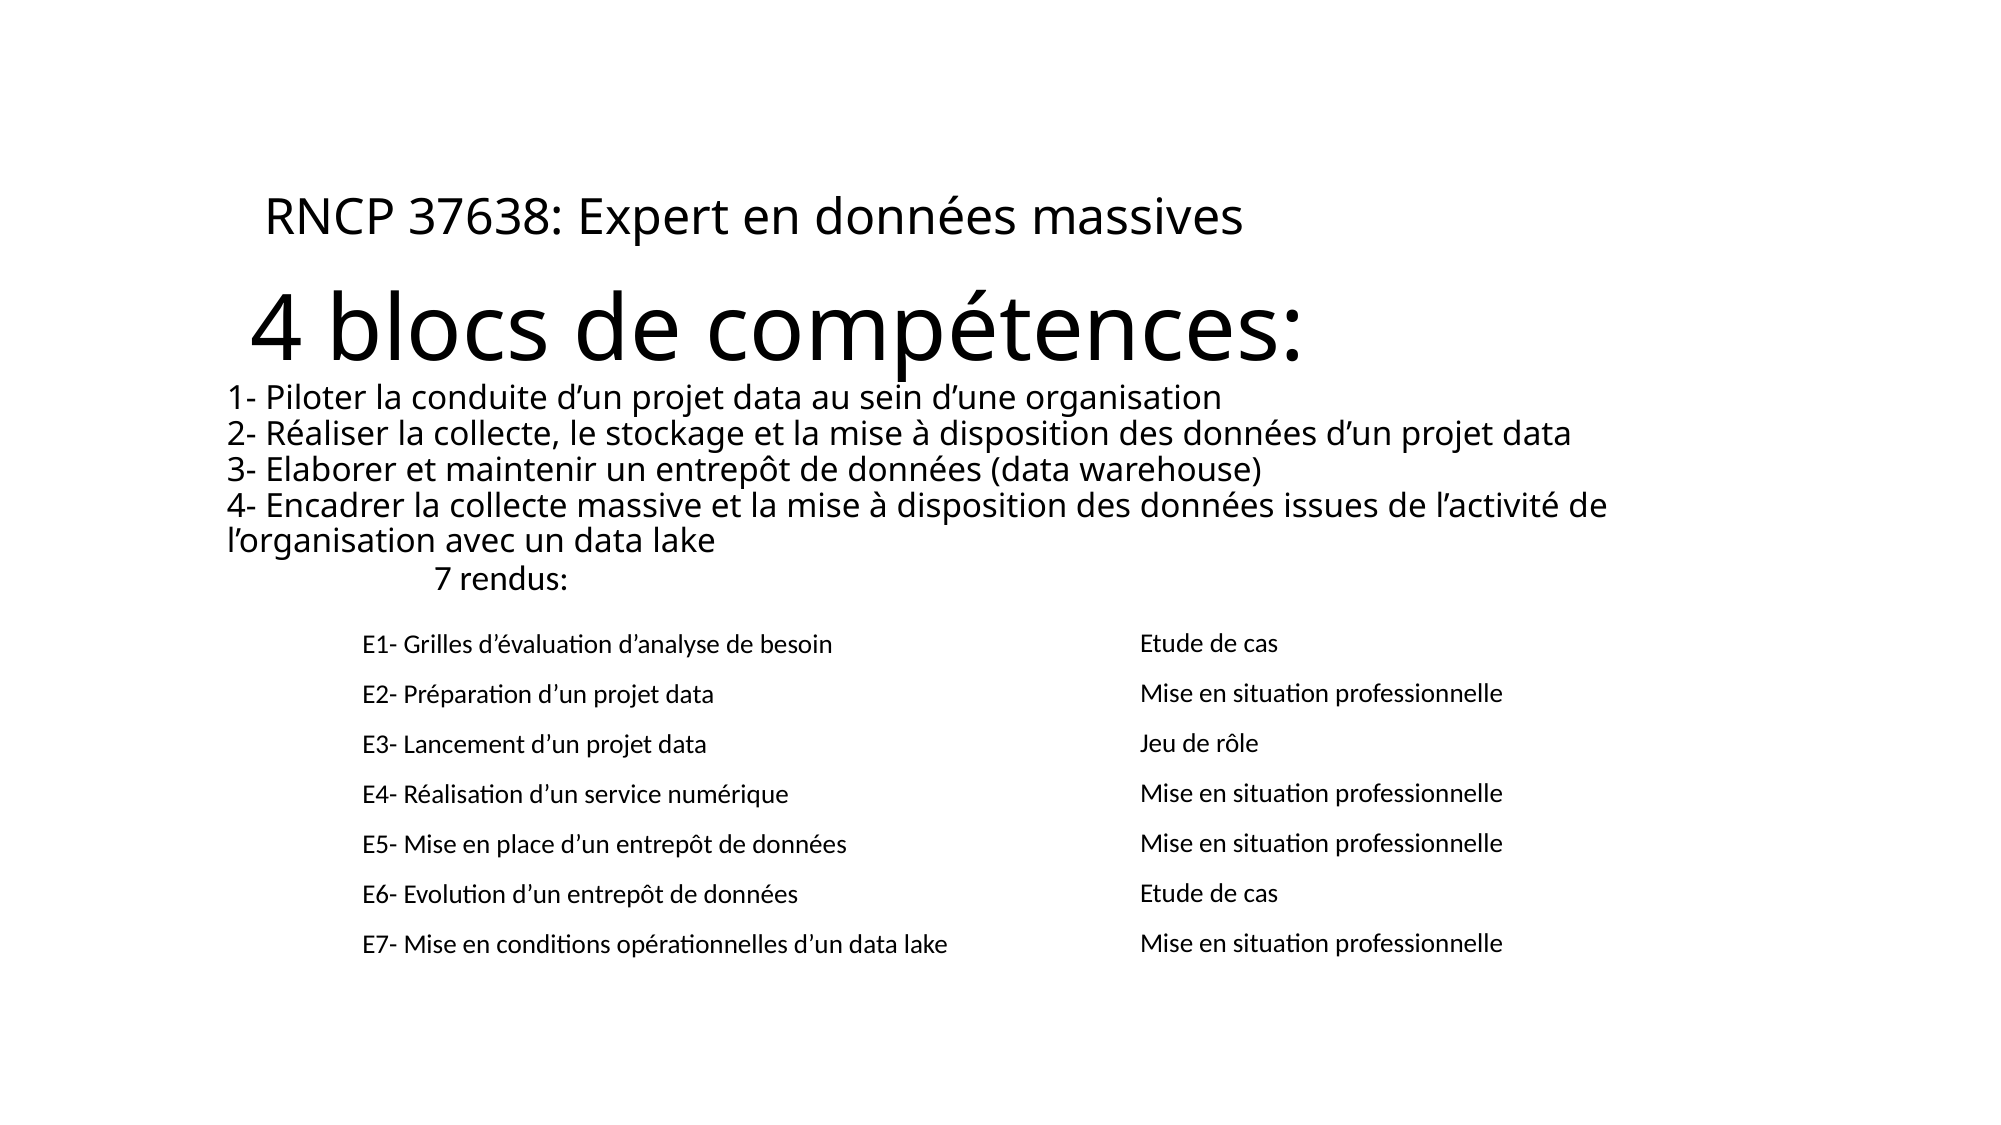

# RNCP 37638: Expert en données massives
 4 blocs de compétences:
1- Piloter la conduite d’un projet data au sein d’une organisation
2- Réaliser la collecte, le stockage et la mise à disposition des données d’un projet data
3- Elaborer et maintenir un entrepôt de données (data warehouse)
4- Encadrer la collecte massive et la mise à disposition des données issues de l’activité de l’organisation avec un data lake
 7 rendus:
Etude de cas
Mise en situation professionnelle
Jeu de rôle
Mise en situation professionnelle
Mise en situation professionnelle
Etude de cas
Mise en situation professionnelle
E1- Grilles d’évaluation d’analyse de besoin
E2- Préparation d’un projet data
E3- Lancement d’un projet data
E4- Réalisation d’un service numérique
E5- Mise en place d’un entrepôt de données
E6- Evolution d’un entrepôt de données
E7- Mise en conditions opérationnelles d’un data lake